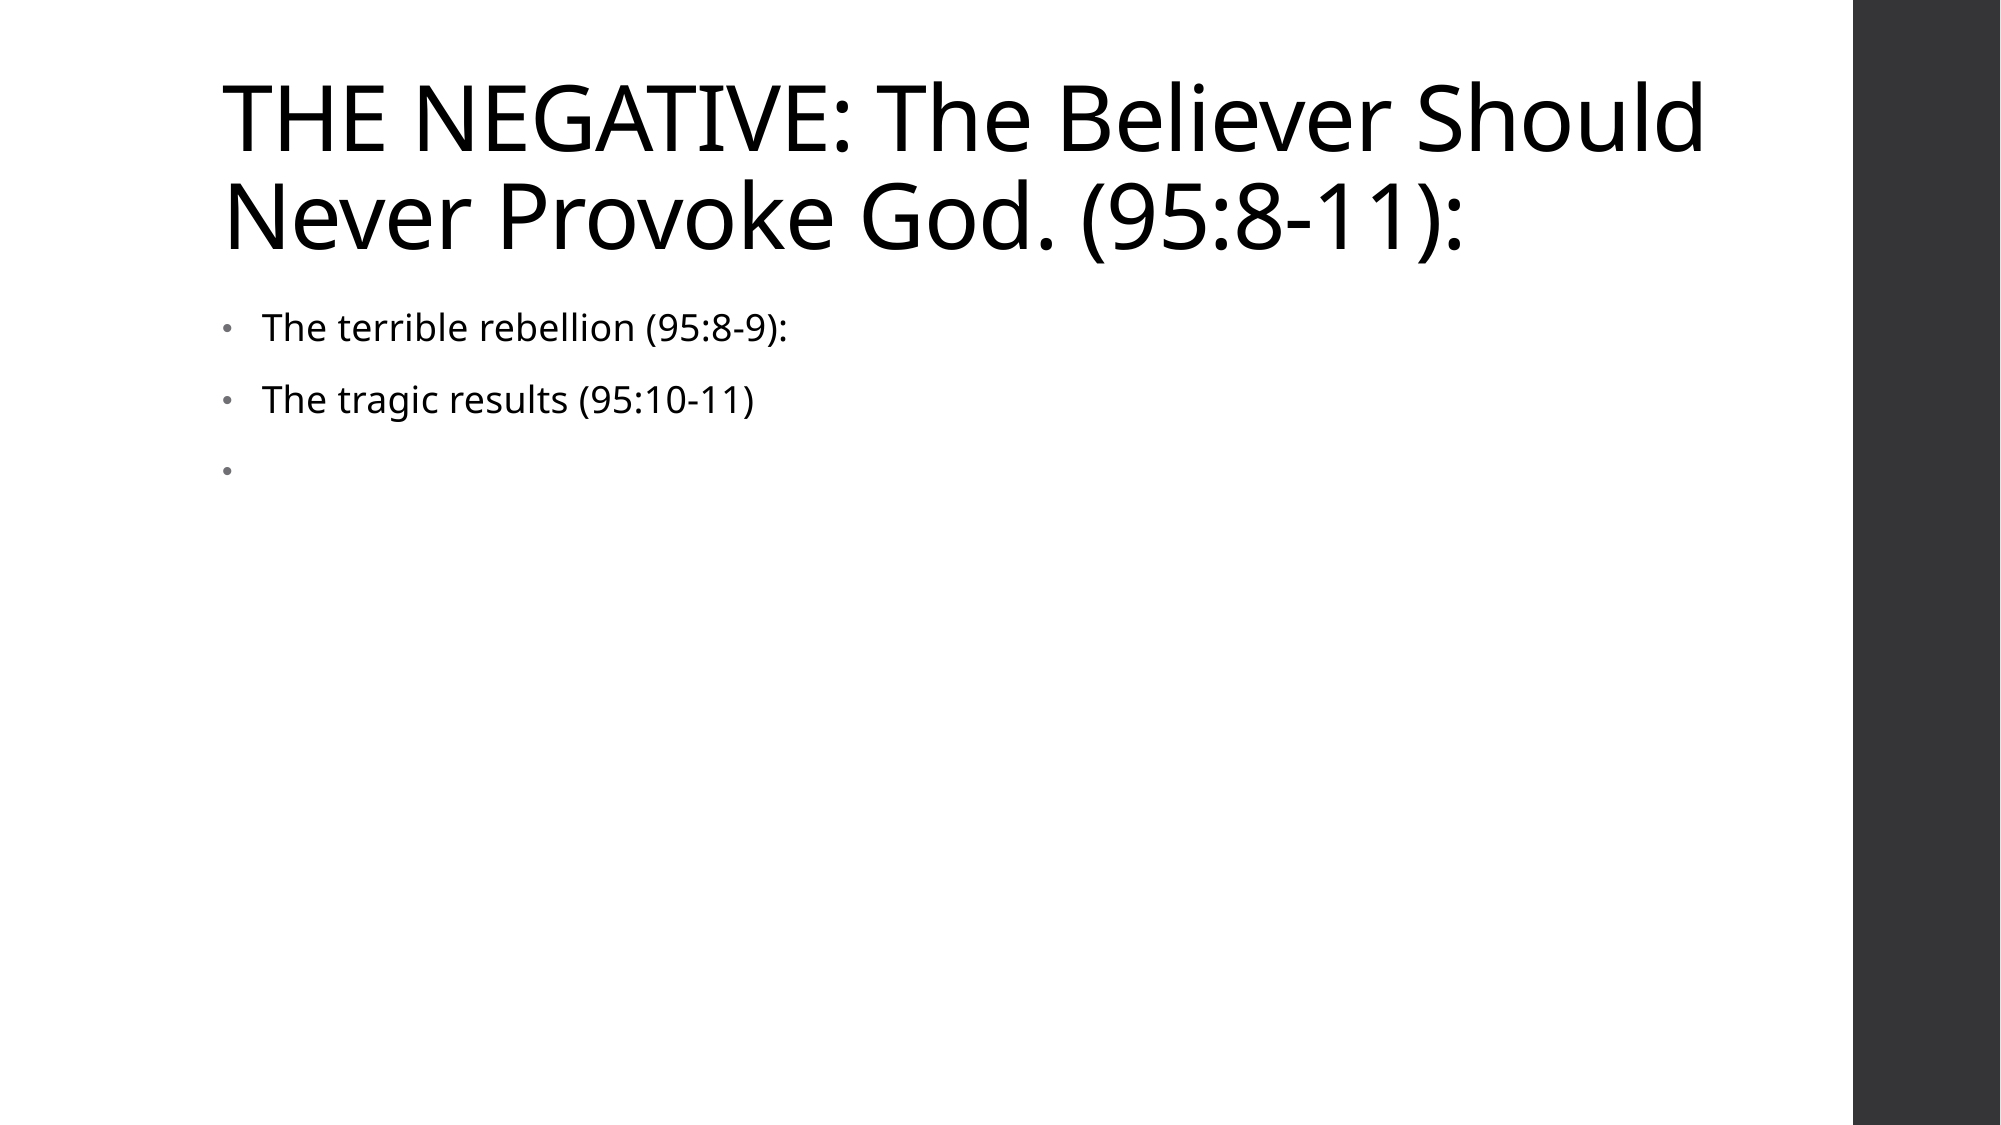

# THE NEGATIVE: The Believer Should Never Provoke God. (95:8-11):
 The terrible rebellion (95:8-9):
 The tragic results (95:10-11)